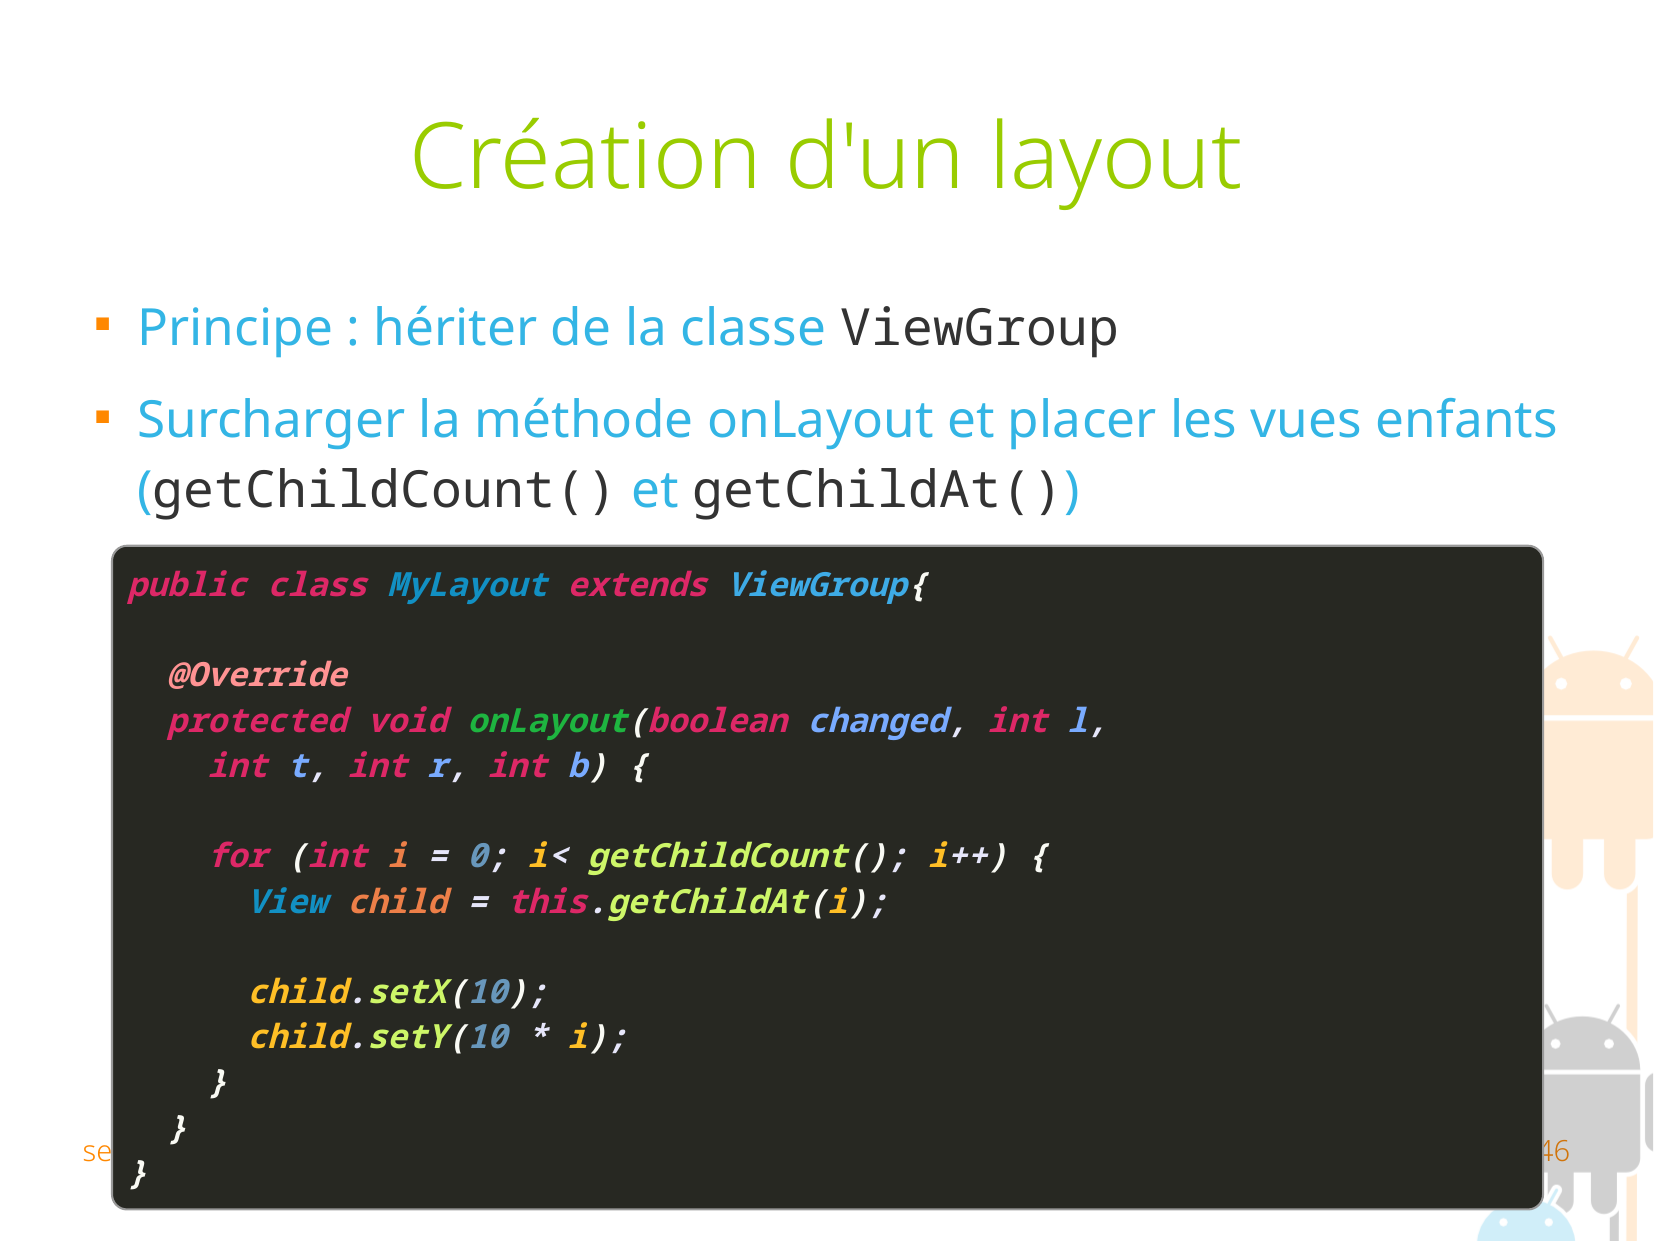

# Création d'un layout
Principe : hériter de la classe ViewGroup
Surcharger la méthode onLayout et placer les vues enfants (getChildCount() et getChildAt())
public class MyLayout extends ViewGroup{
 @Override
 protected void onLayout(boolean changed, int l,
 int t, int r, int b) {
 for (int i = 0; i< getChildCount(); i++) {
 View child = this.getChildAt(i);
 child.setX(10);
 child.setY(10 * i);
 }
 }
}
session sept 2016
Yann Caron (c) 2014
46